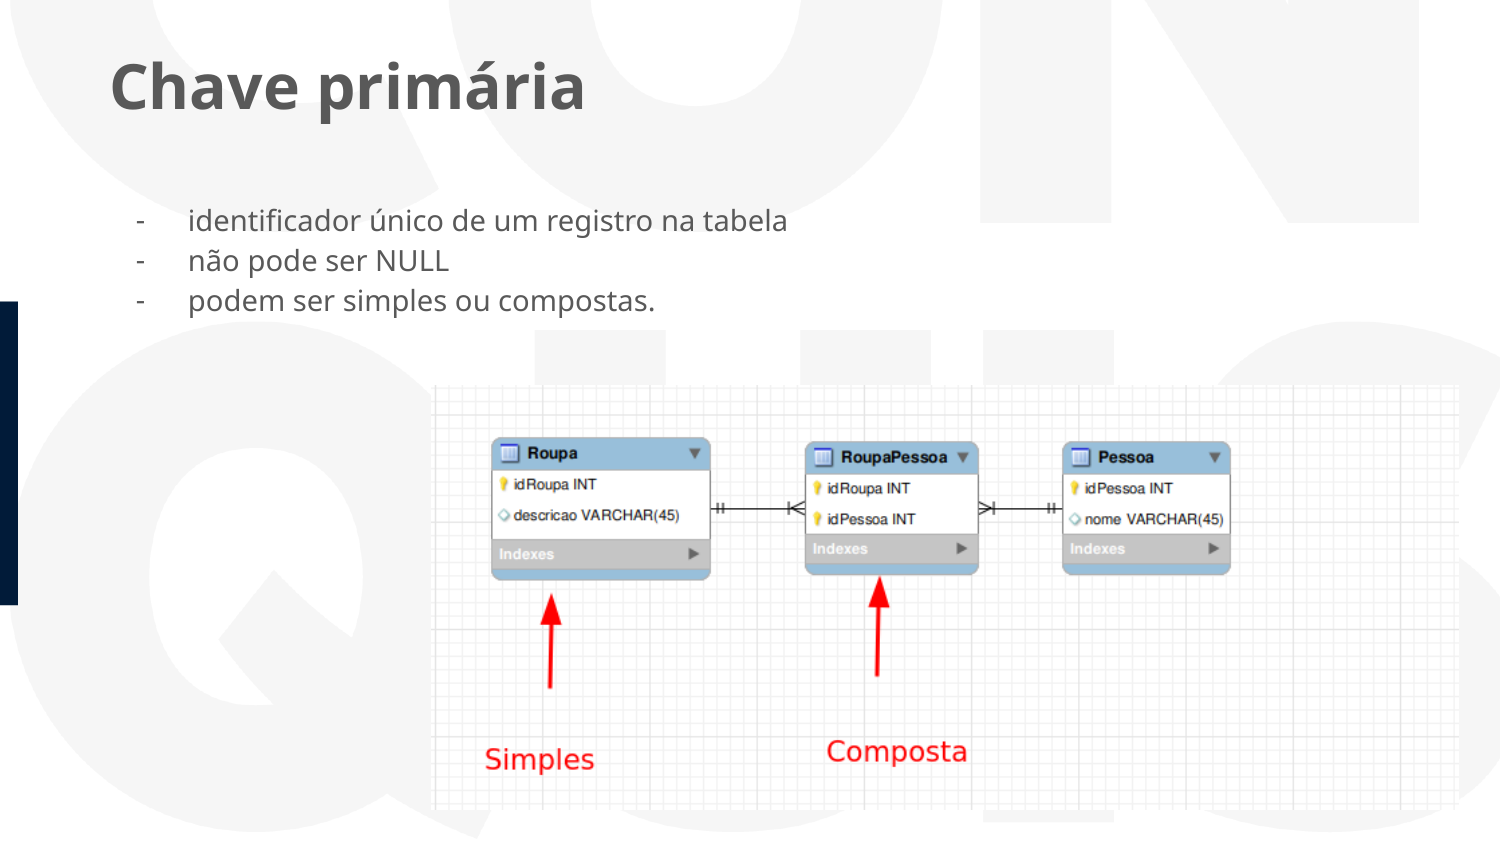

# Chave primária
identificador único de um registro na tabela
não pode ser NULL
podem ser simples ou compostas.